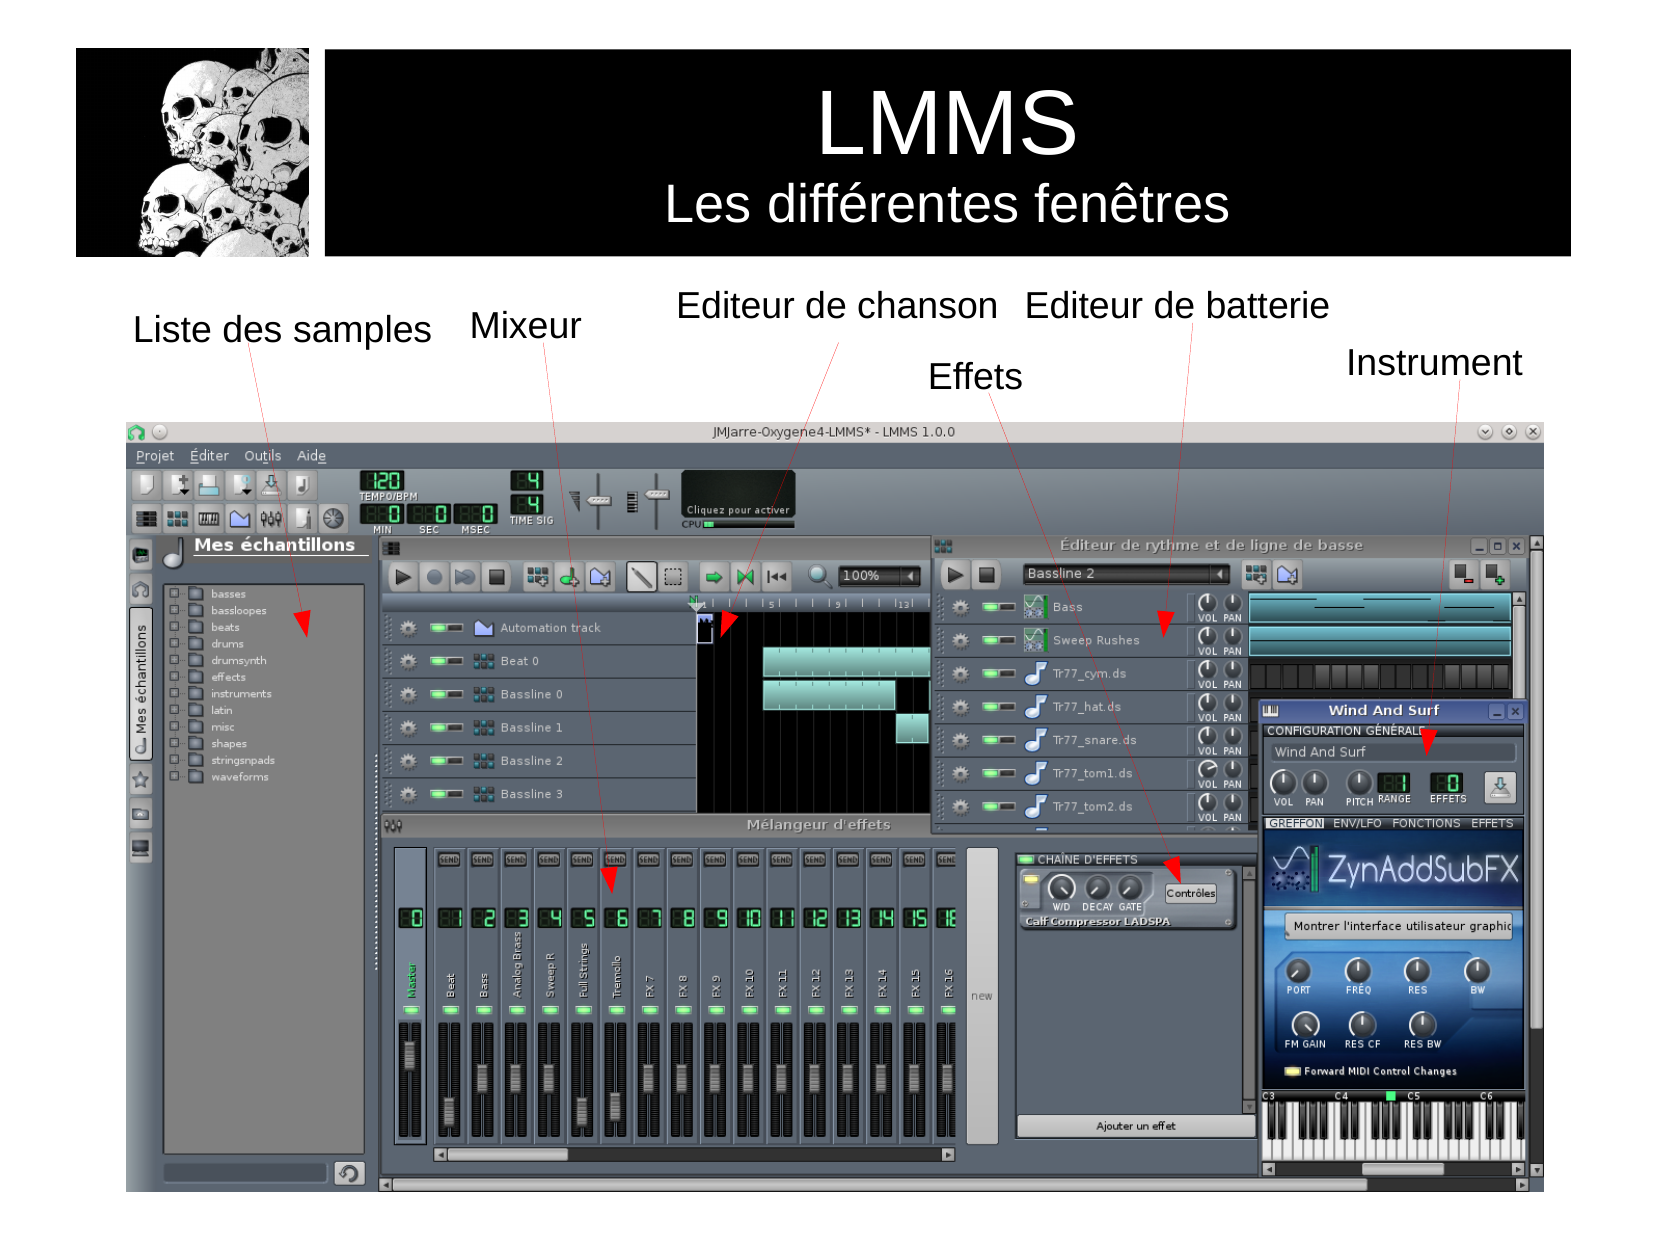

# LMMS Les différentes fenêtres
Editeur de chanson
Editeur de batterie
Mixeur
Liste des samples
Instrument
Effets
Y. Collette
9